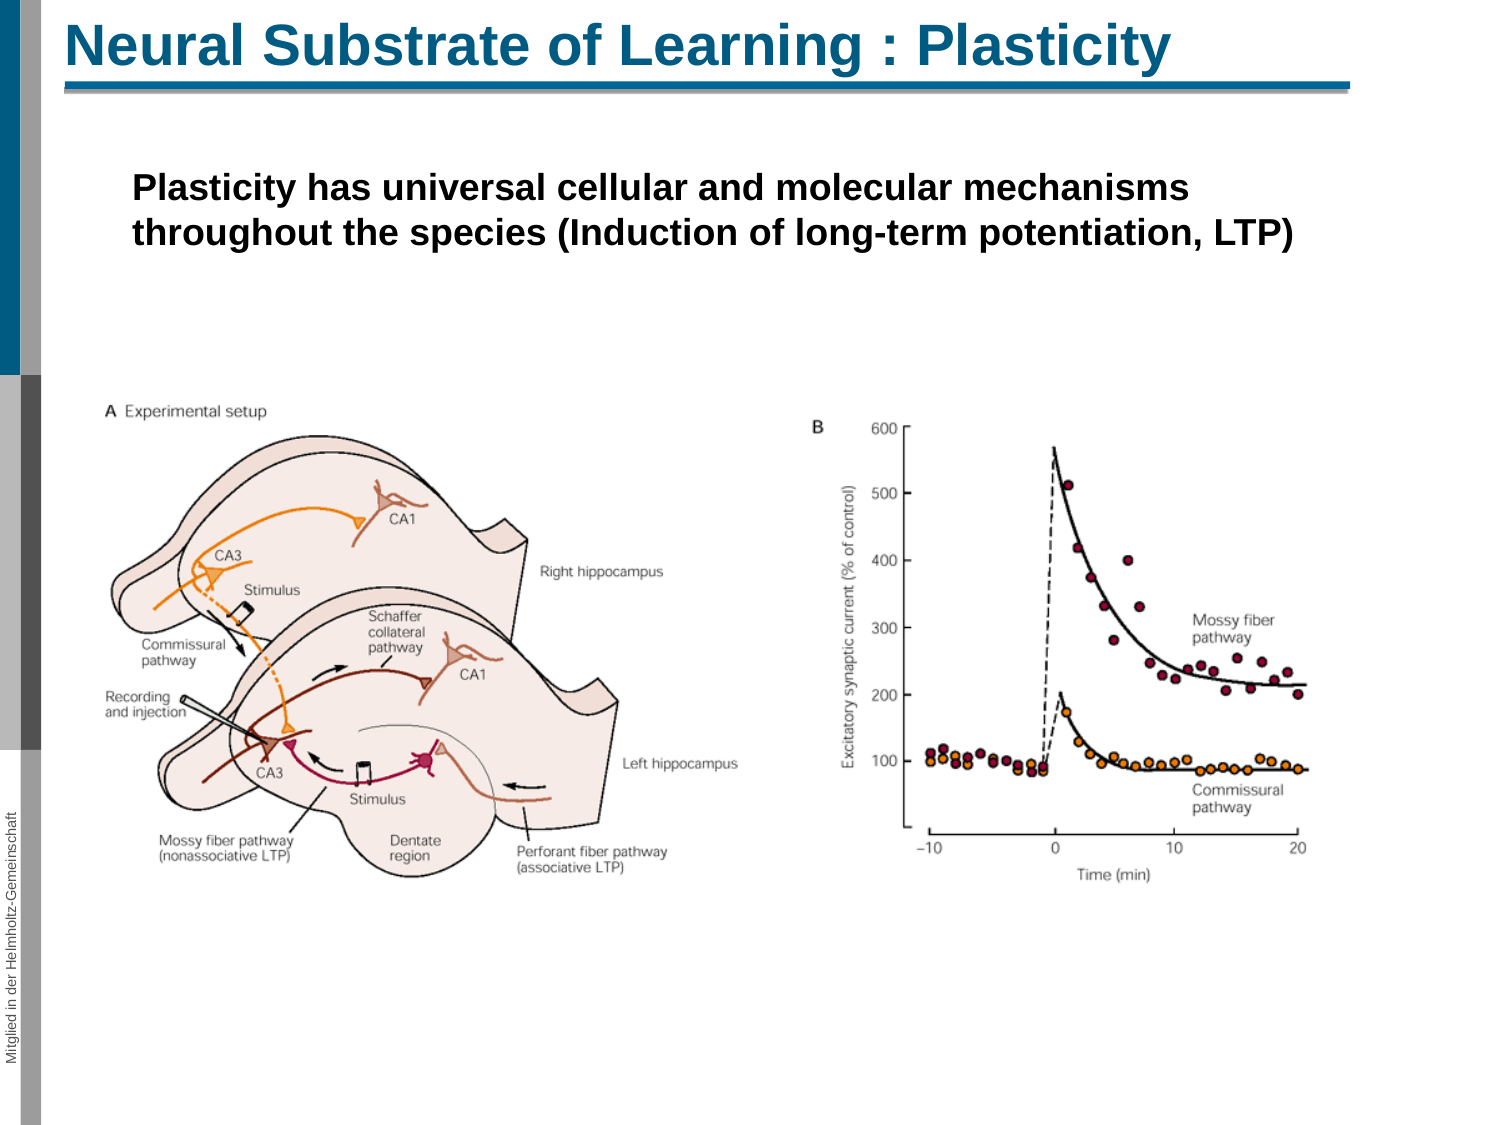

Neural Substrate of Learning : Plasticity
Plasticity has universal cellular and molecular mechanisms throughout the species (Induction of long-term potentiation, LTP)